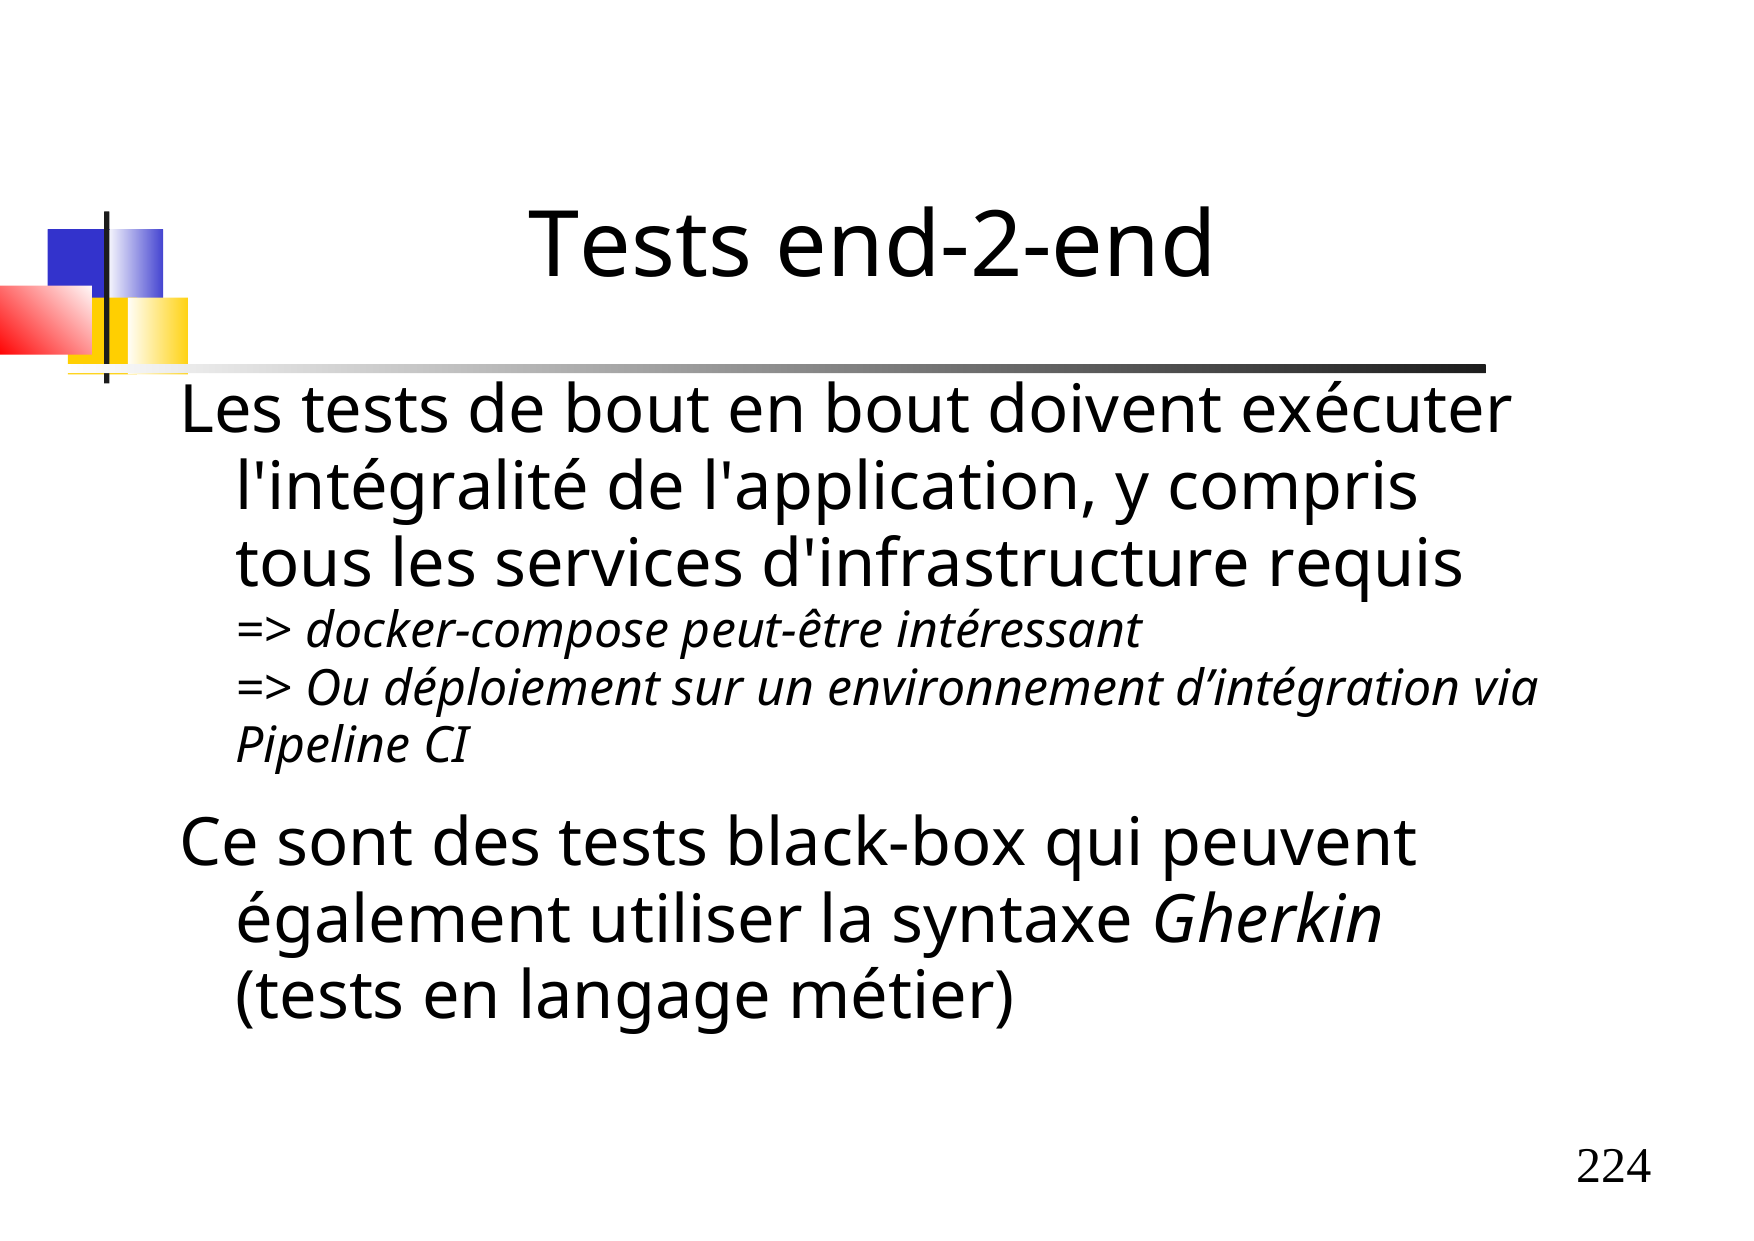

# Tests end-2-end
Les tests de bout en bout doivent exécuter l'intégralité de l'application, y compris tous les services d'infrastructure requis
=> docker-compose peut-être intéressant
=> Ou déploiement sur un environnement d’intégration via Pipeline CI
Ce sont des tests black-box qui peuvent également utiliser la syntaxe Gherkin (tests en langage métier)